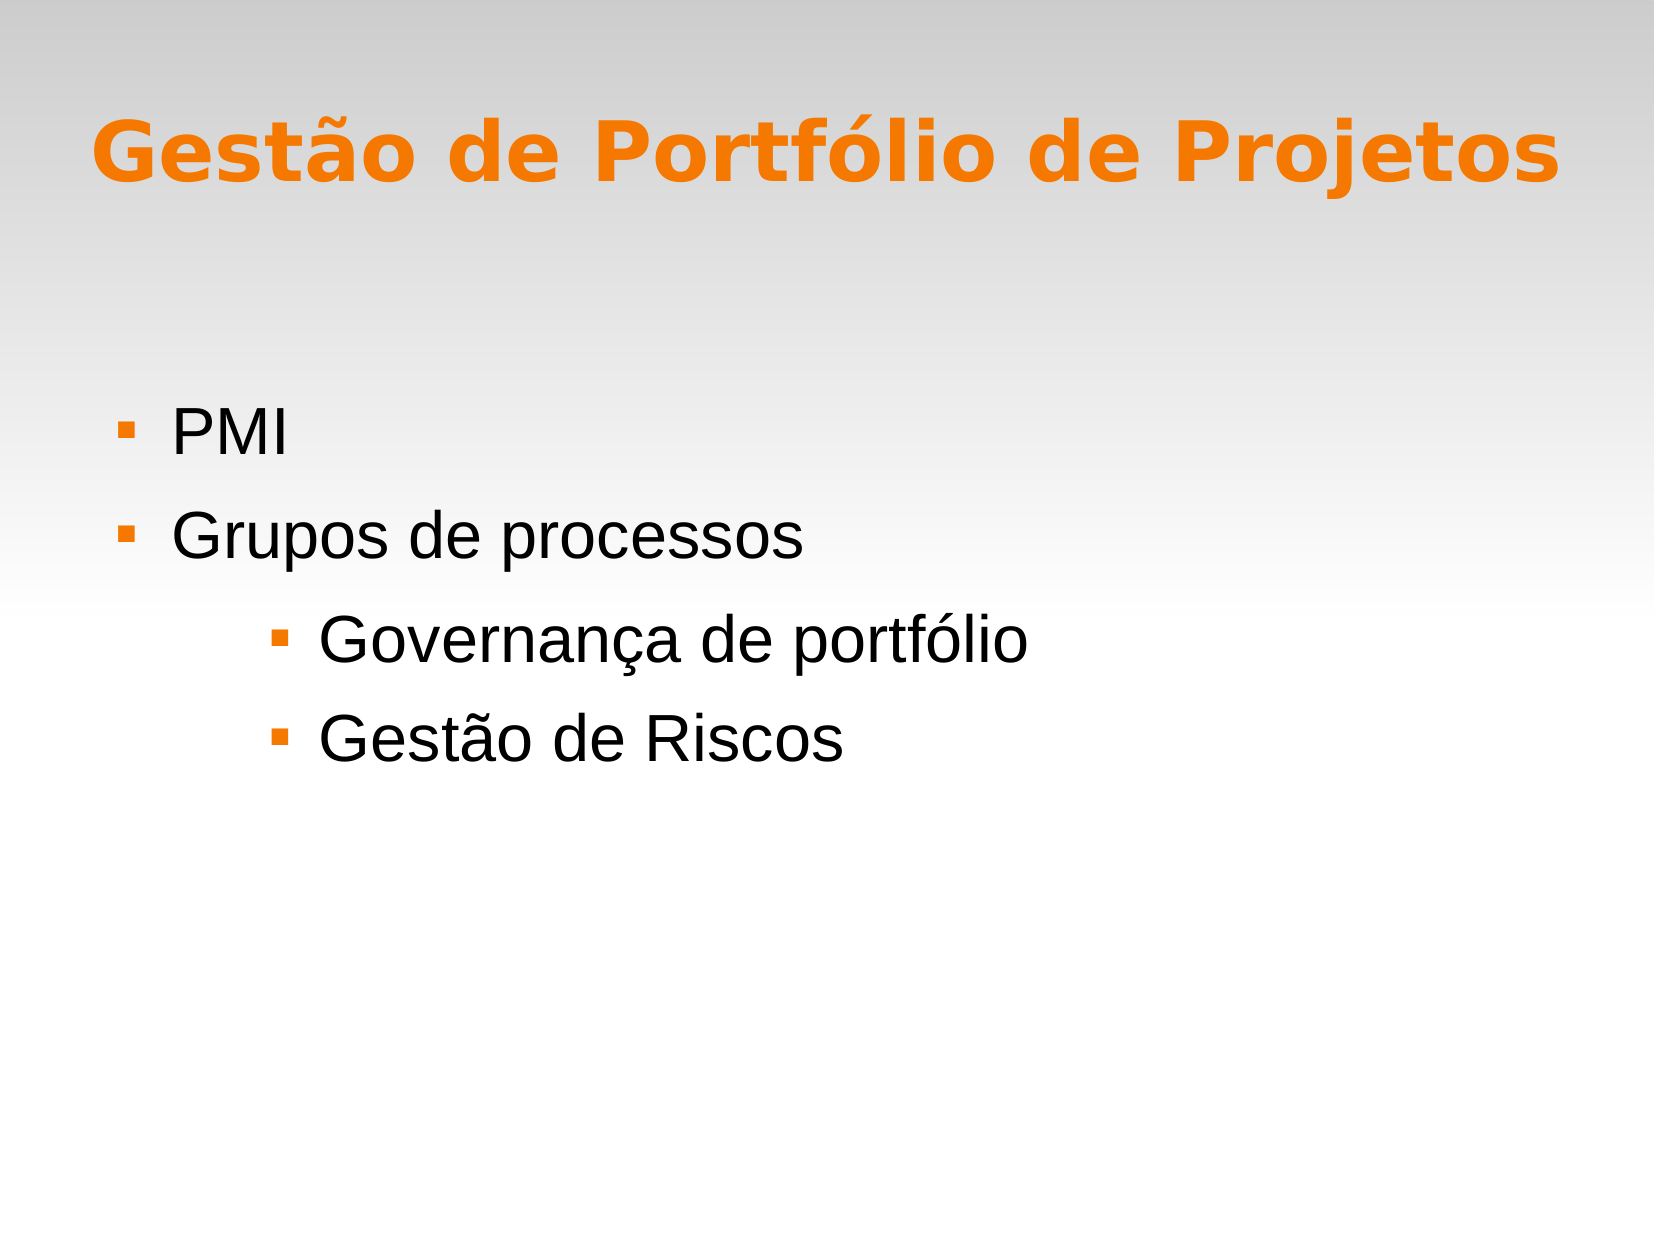

# Gestão de Portfólio de Projetos
PMI
Grupos de processos
Governança de portfólio
Gestão de Riscos